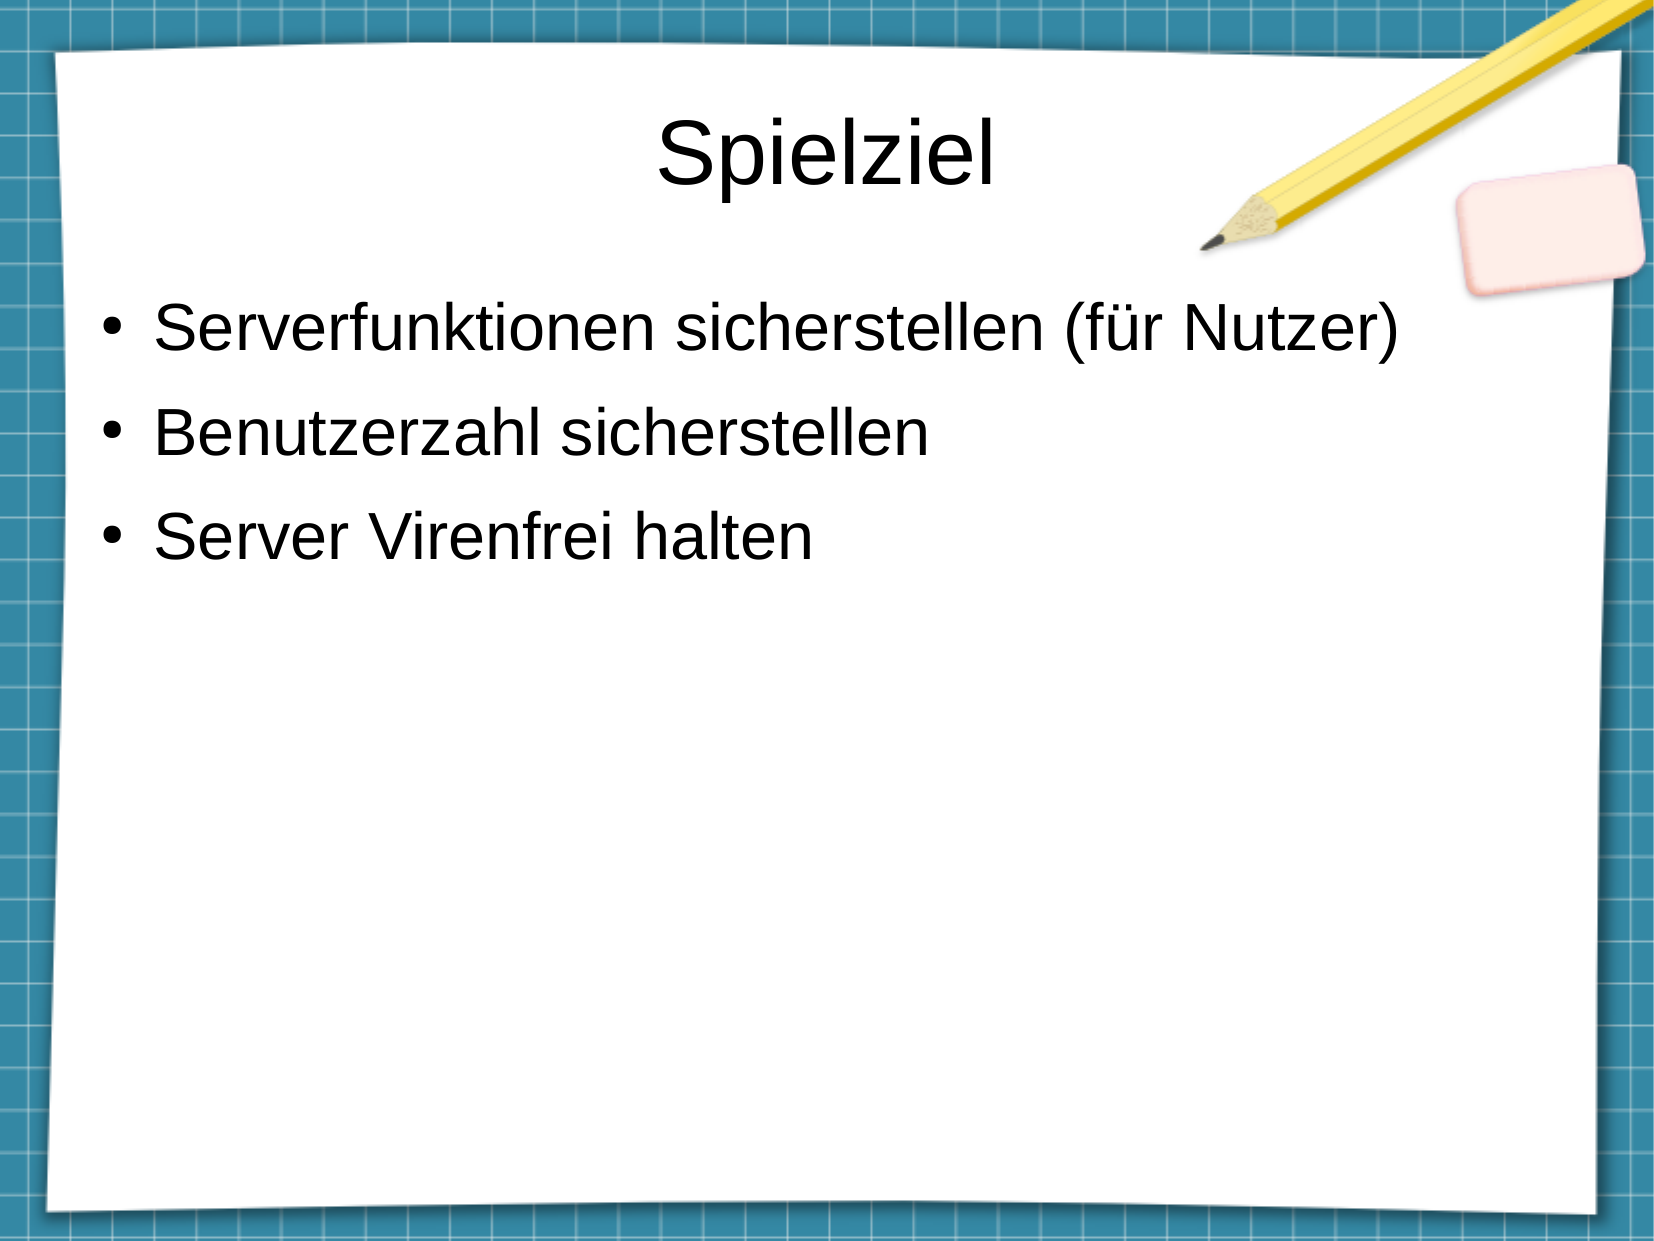

# Spielziel
Serverfunktionen sicherstellen (für Nutzer)
Benutzerzahl sicherstellen
Server Virenfrei halten